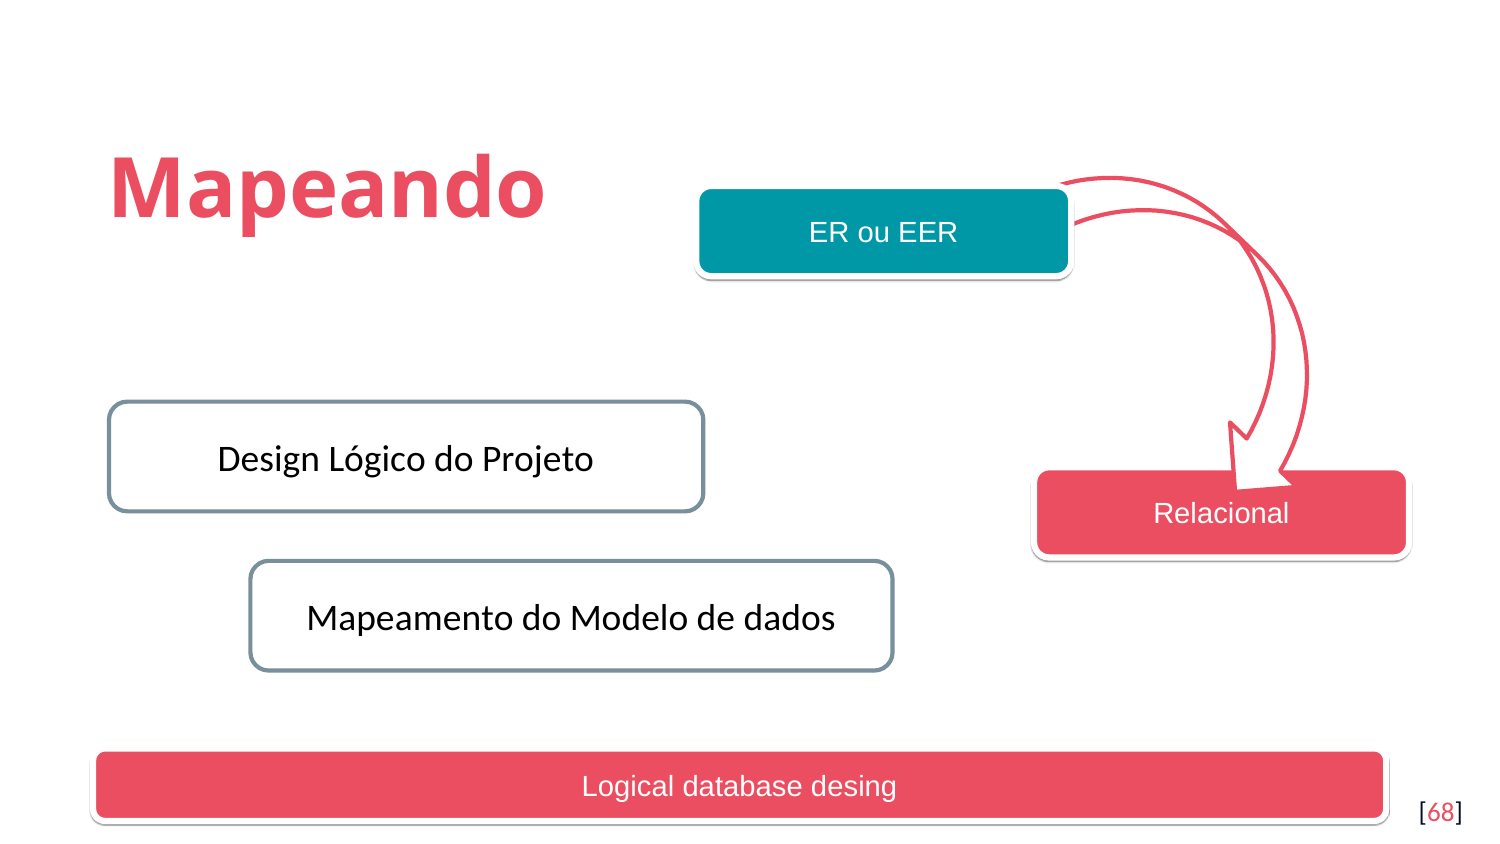

Mapeando
ER ou EER
Design Lógico do Projeto
Relacional
Mapeamento do Modelo de dados
Logical database desing